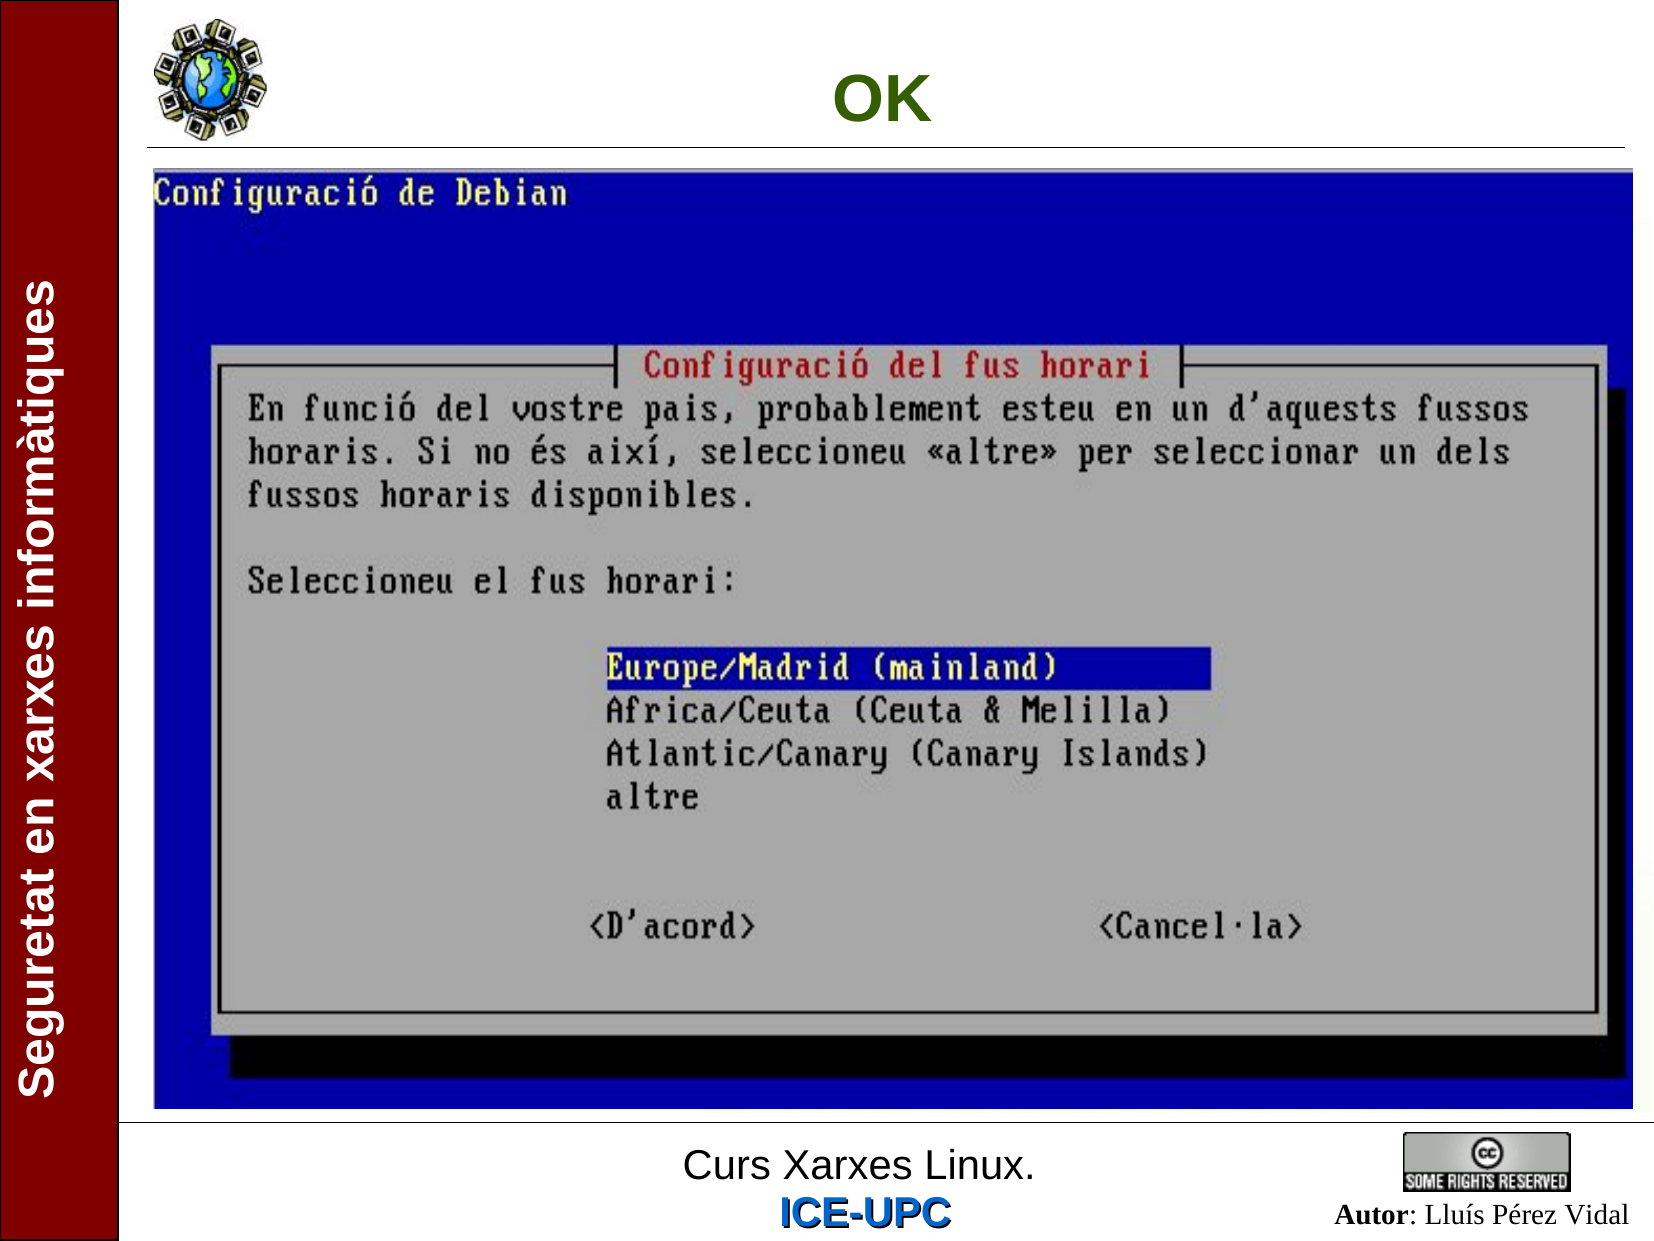

# OK
 Croquis d'arquitectura mostrant les 3 zones